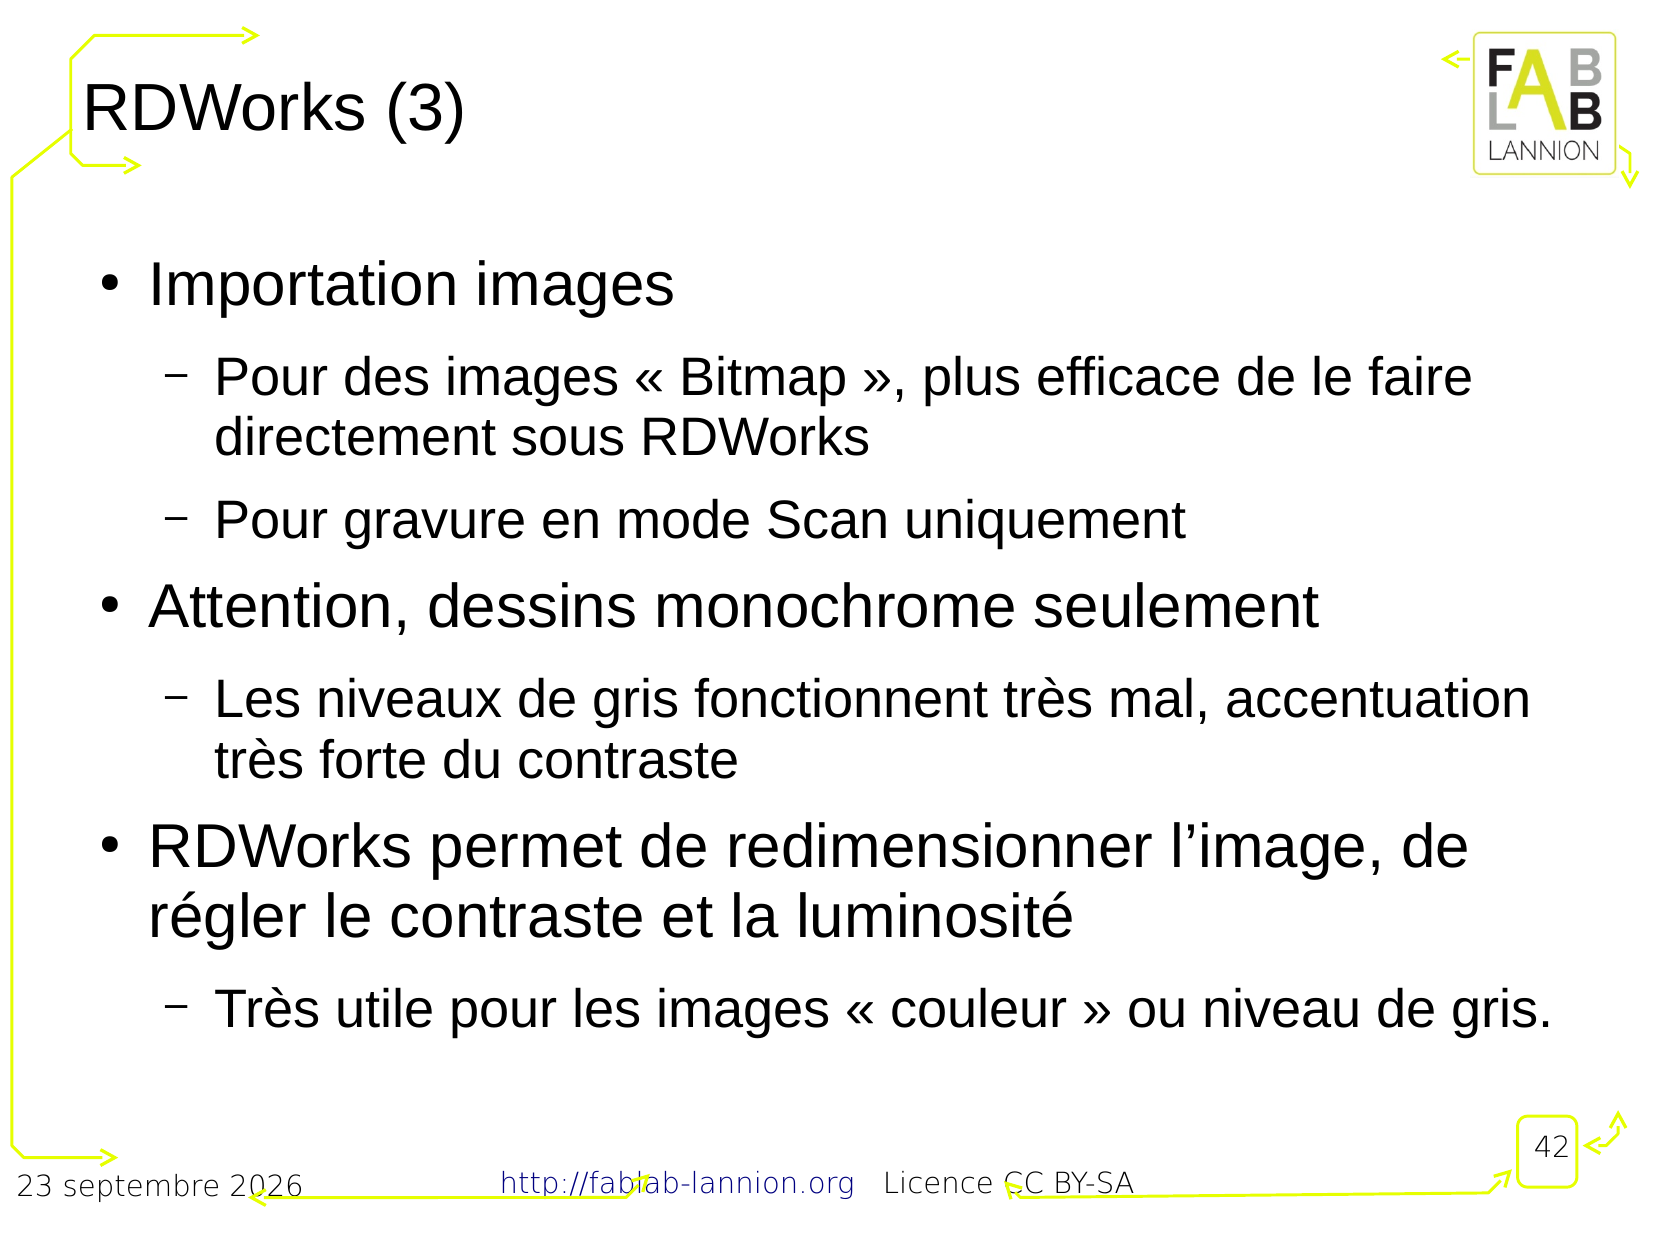

# RDWorks (3)
Importation images
Pour des images « Bitmap », plus efficace de le faire directement sous RDWorks
Pour gravure en mode Scan uniquement
Attention, dessins monochrome seulement
Les niveaux de gris fonctionnent très mal, accentuation très forte du contraste
RDWorks permet de redimensionner l’image, de régler le contraste et la luminosité
Très utile pour les images « couleur » ou niveau de gris.
42